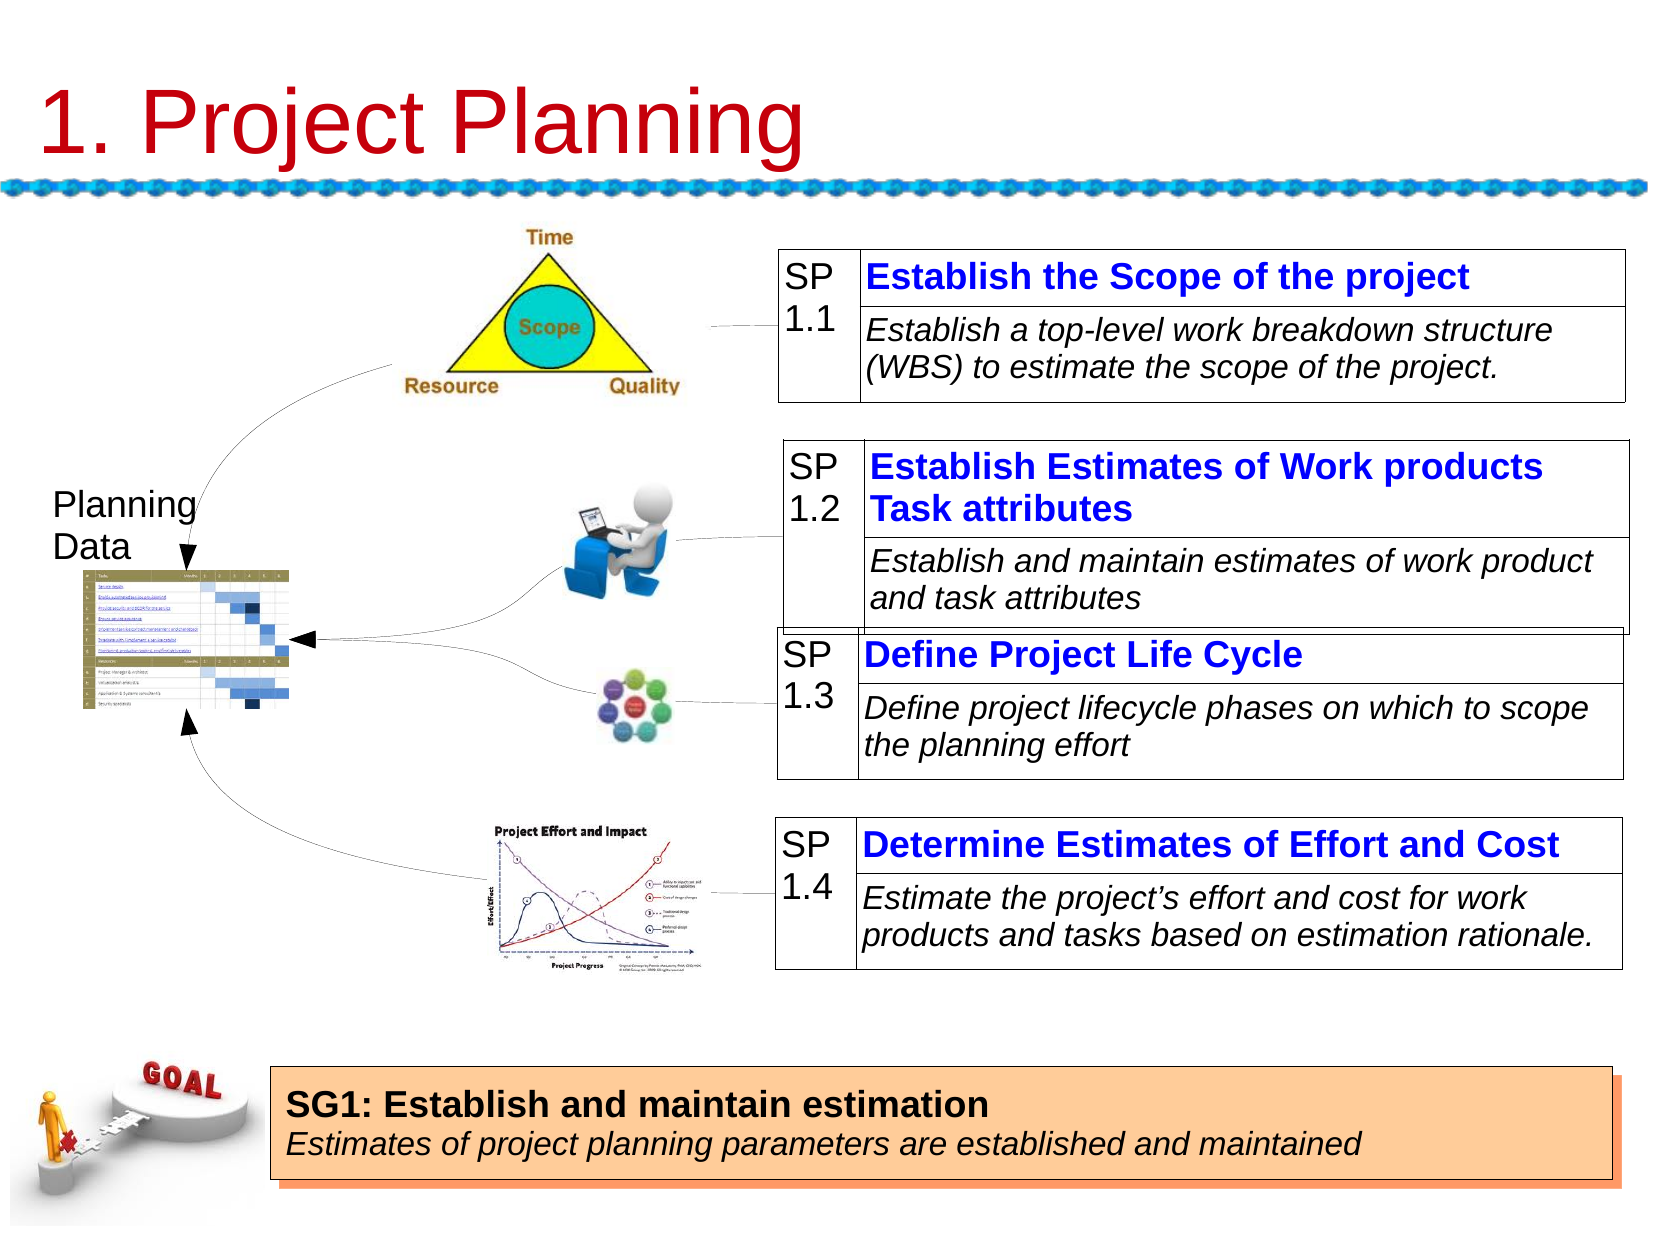

# 1. Project Planning
| SP 1.1 | Establish the Scope of the project |
| --- | --- |
| | Establish a top-level work breakdown structure (WBS) to estimate the scope of the project. |
| SP 1.2 | Establish Estimates of Work products Task attributes |
| --- | --- |
| | Establish and maintain estimates of work product and task attributes |
Planning
Data
| SP 1.3 | Define Project Life Cycle |
| --- | --- |
| | Define project lifecycle phases on which to scope the planning effort |
| SP 1.4 | Determine Estimates of Effort and Cost |
| --- | --- |
| | Estimate the project’s effort and cost for work products and tasks based on estimation rationale. |
SG1: Establish and maintain estimation
Estimates of project planning parameters are established and maintained